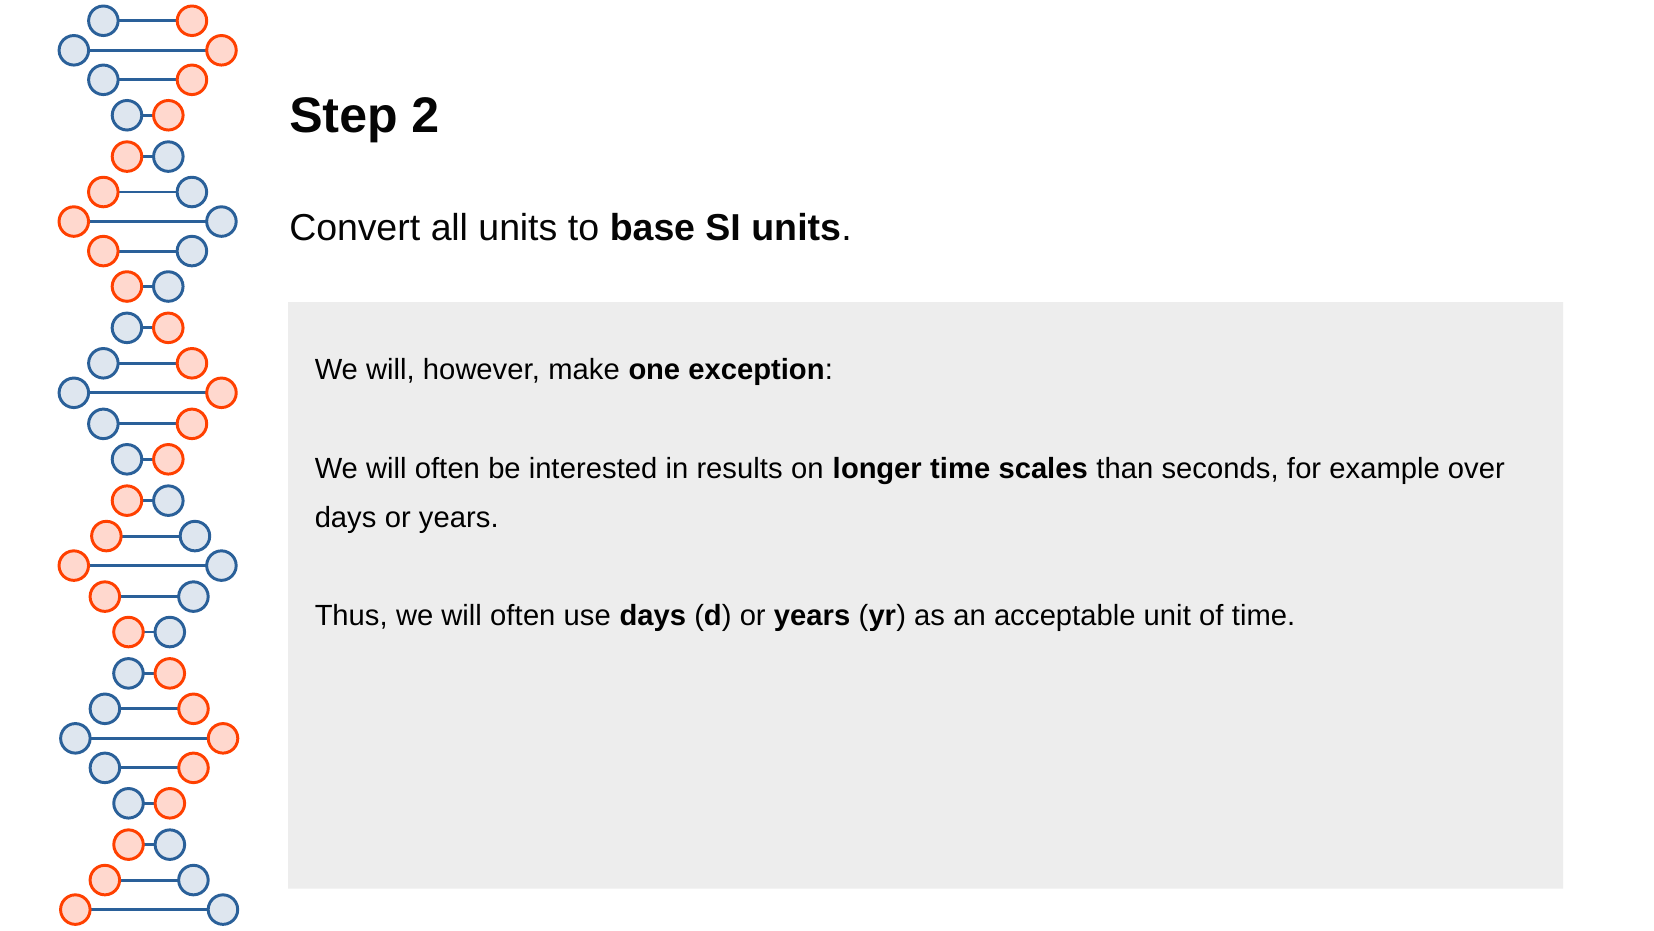

# Step 2
Convert all units to base SI units.
We will, however, make one exception:
We will often be interested in results on longer time scales than seconds, for example over days or years.
Thus, we will often use days (d) or years (yr) as an acceptable unit of time.